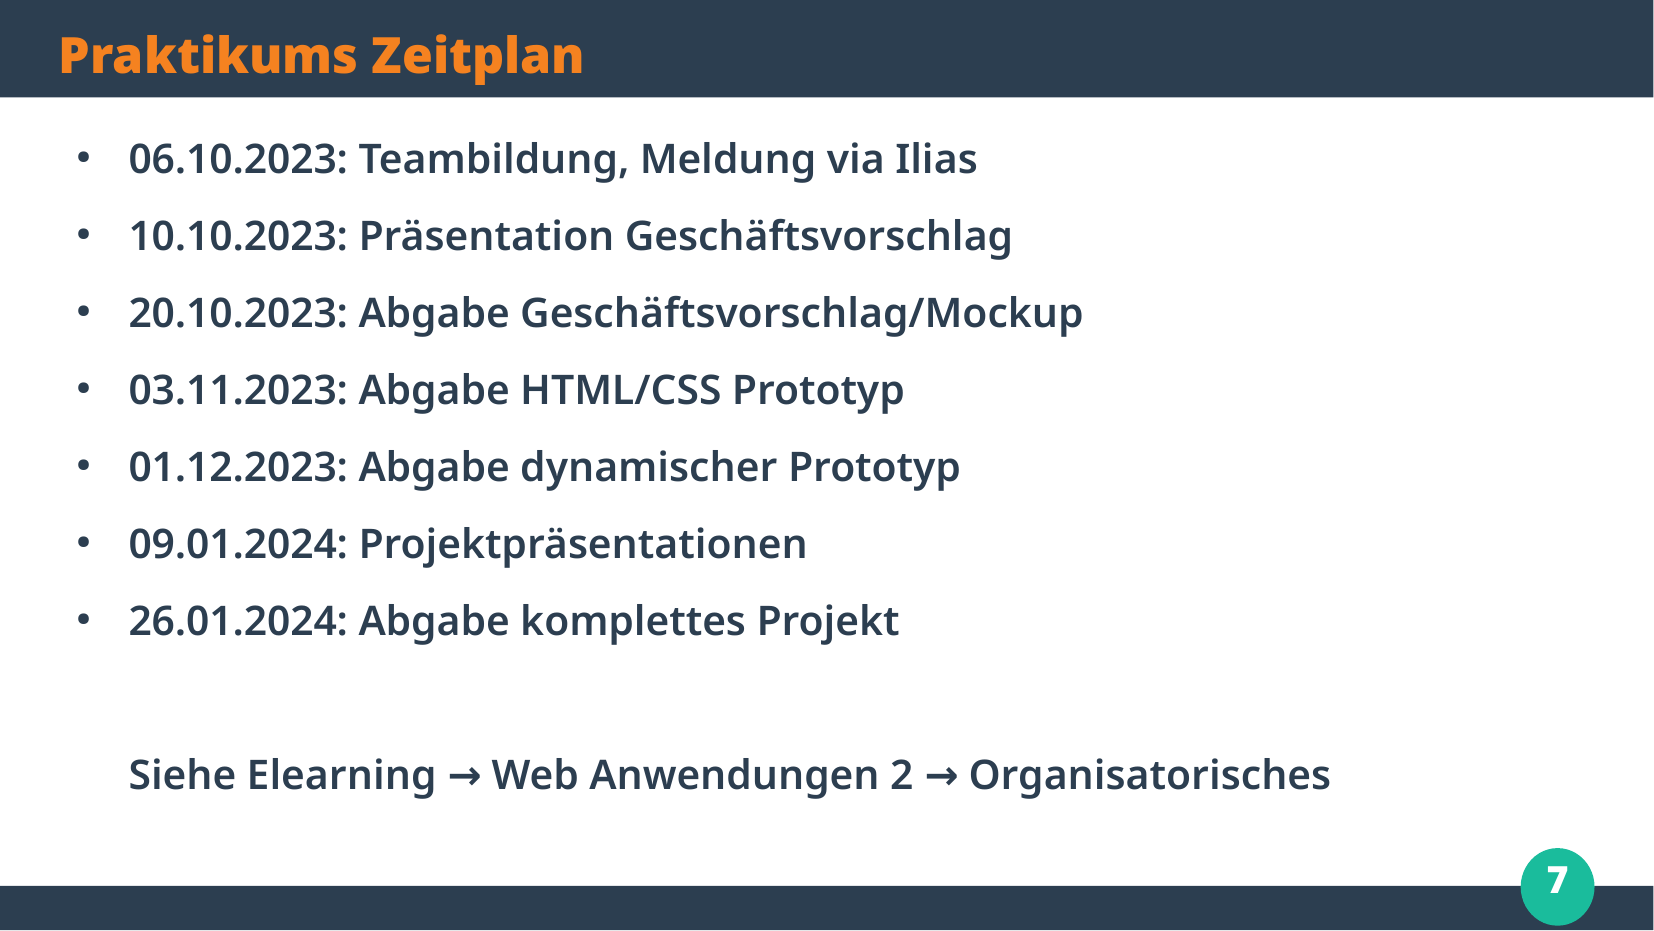

# Praktikums Zeitplan
06.10.2023: Teambildung, Meldung via Ilias
10.10.2023: Präsentation Geschäftsvorschlag
20.10.2023: Abgabe Geschäftsvorschlag/Mockup
03.11.2023: Abgabe HTML/CSS Prototyp
01.12.2023: Abgabe dynamischer Prototyp
09.01.2024: Projektpräsentationen
26.01.2024: Abgabe komplettes Projekt
Siehe Elearning → Web Anwendungen 2 → Organisatorisches
7